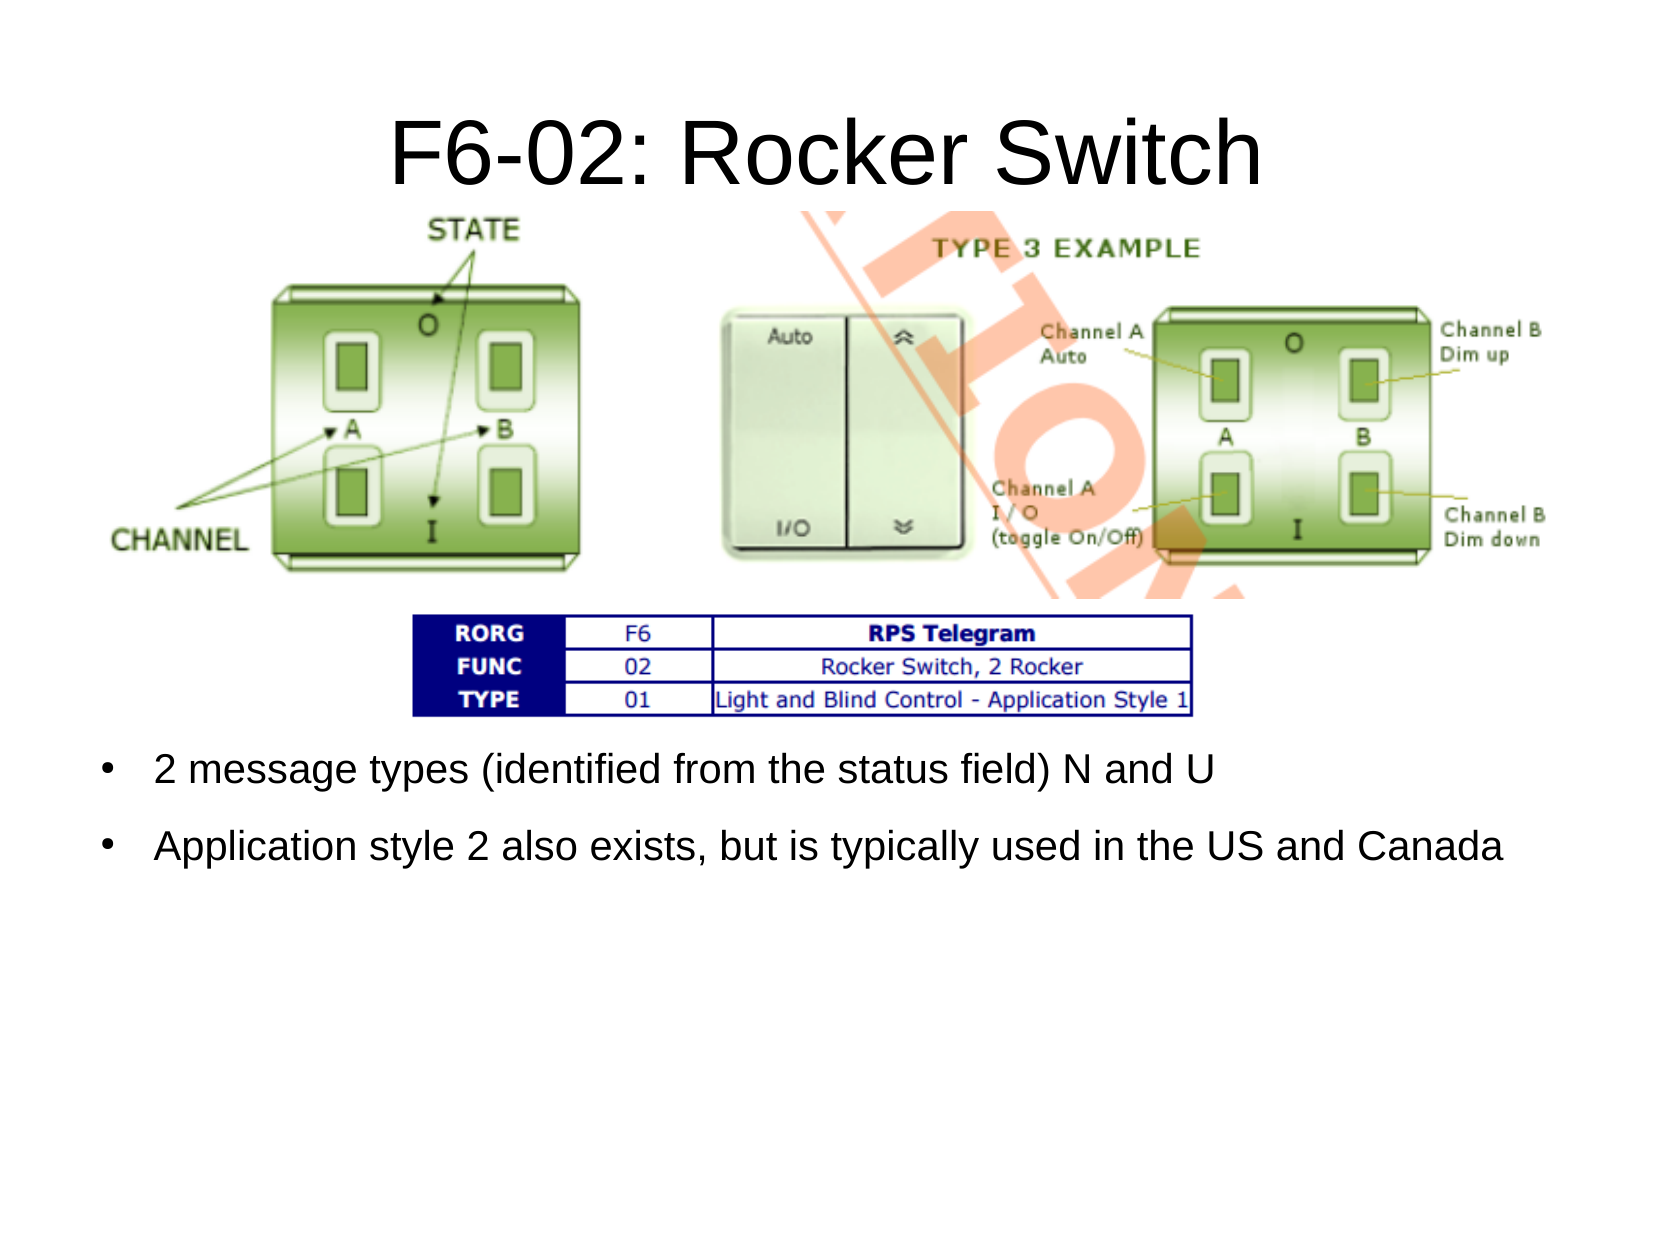

# F6-02: Rocker Switch
2 message types (identified from the status field) N and U
Application style 2 also exists, but is typically used in the US and Canada